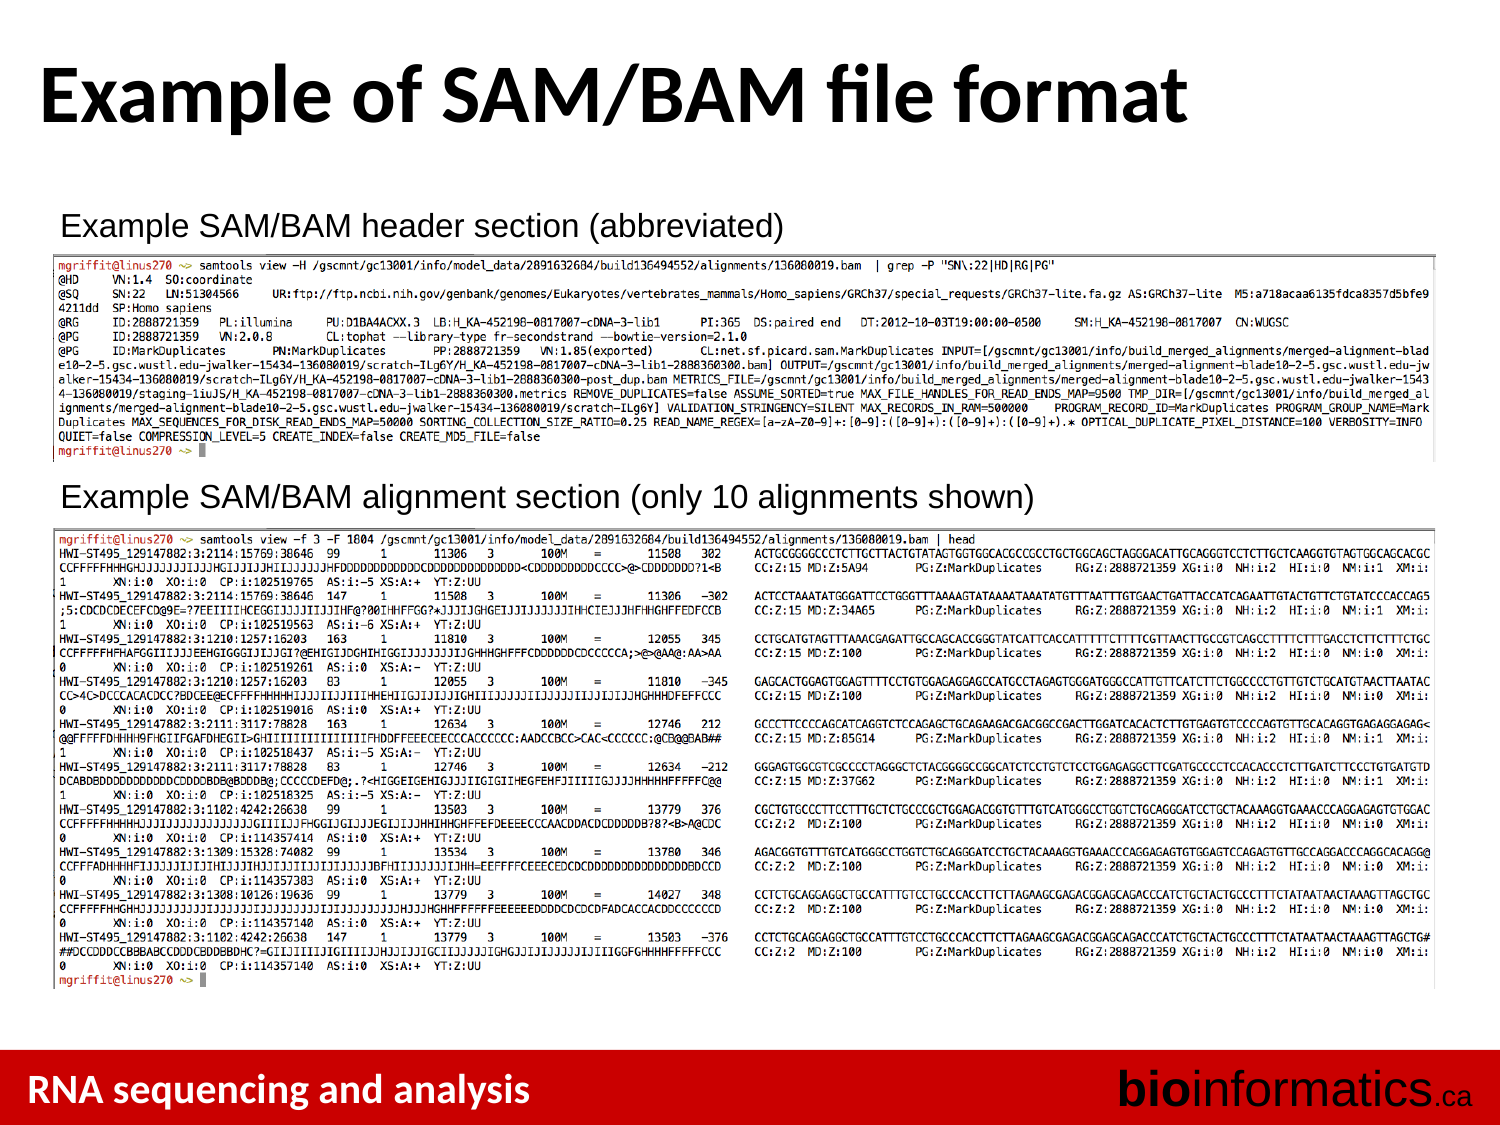

# Example of SAM/BAM file format
Example SAM/BAM header section (abbreviated)
Example SAM/BAM alignment section (only 10 alignments shown)